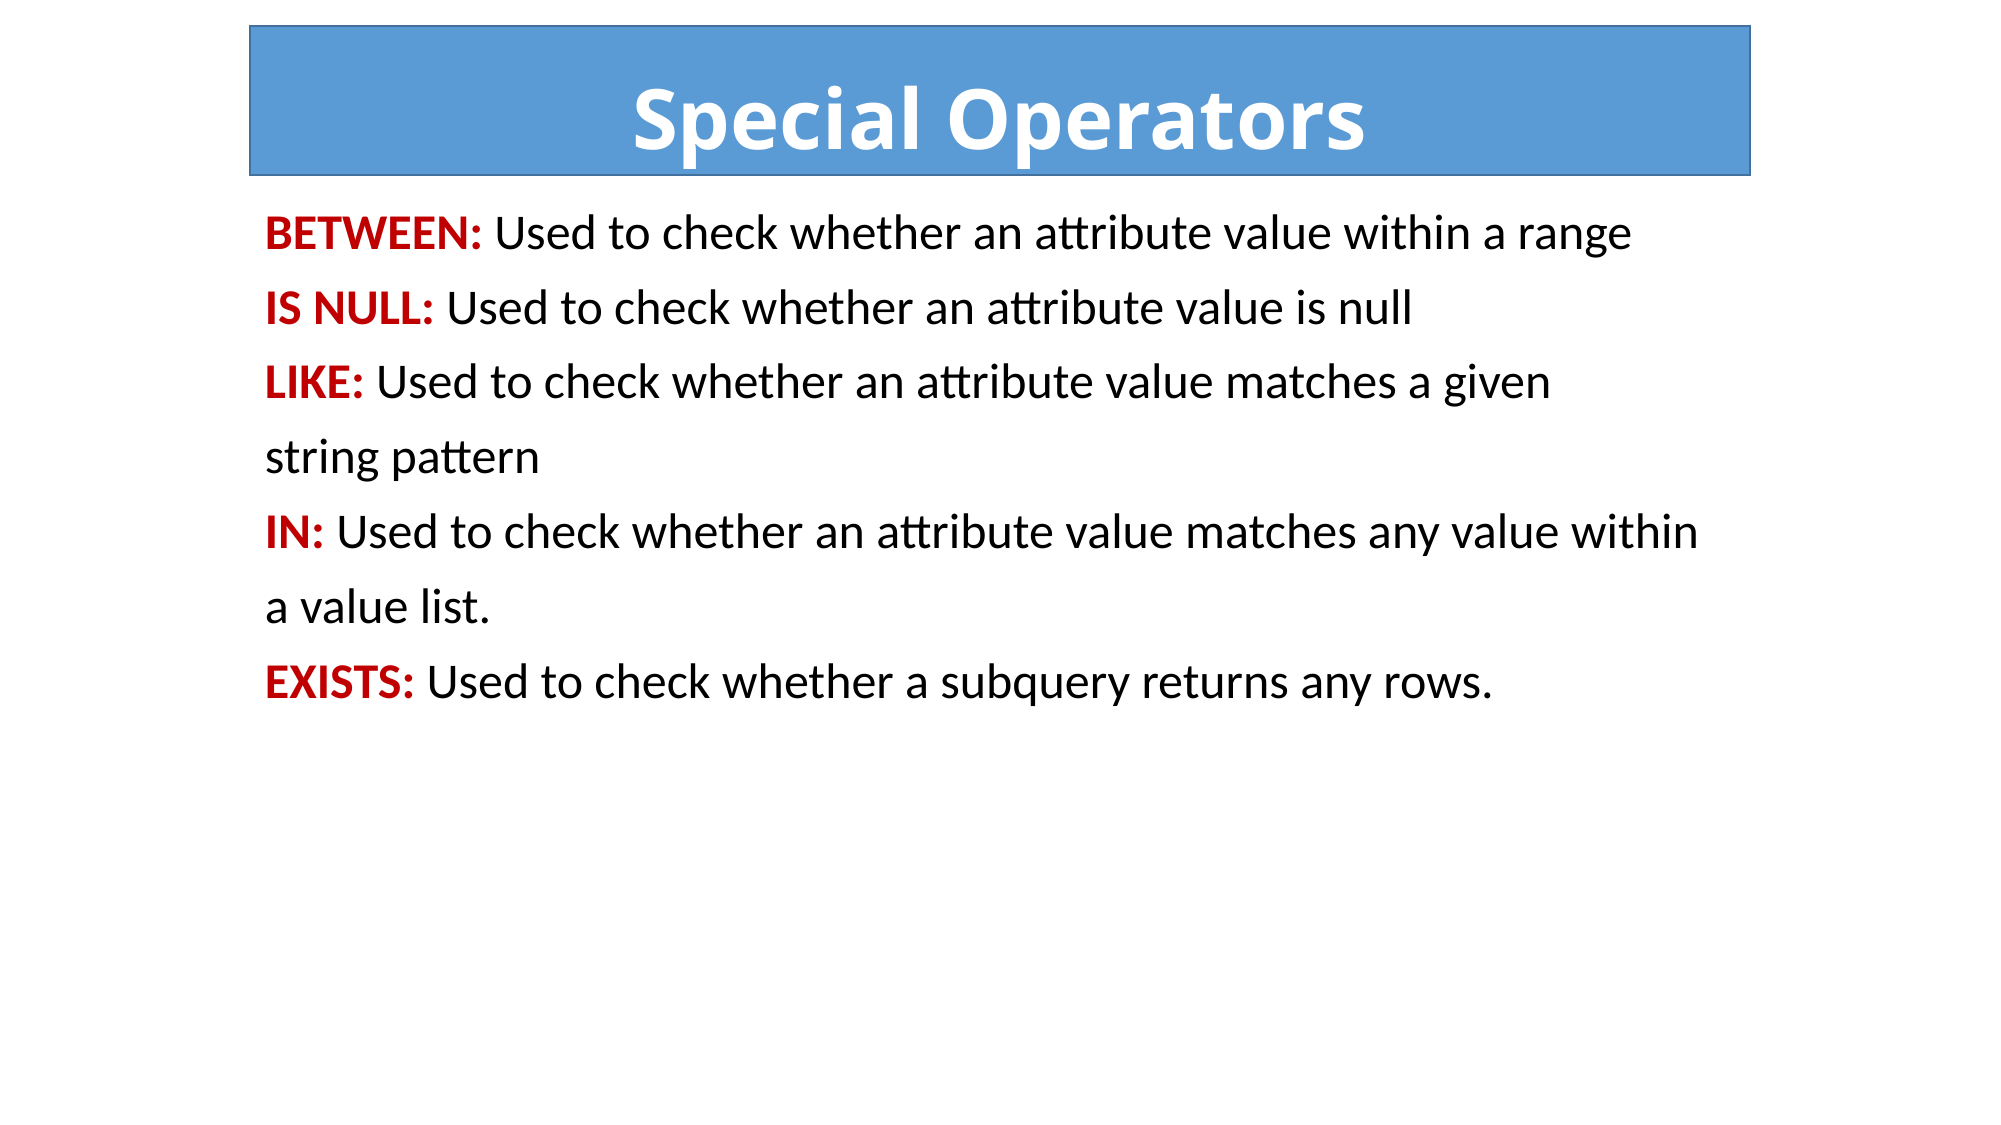

# Special Operators
BETWEEN: Used to check whether an attribute value within a range
IS NULL: Used to check whether an attribute value is null
LIKE: Used to check whether an attribute value matches a given
string pattern
IN: Used to check whether an attribute value matches any value within
a value list.
EXISTS: Used to check whether a subquery returns any rows.